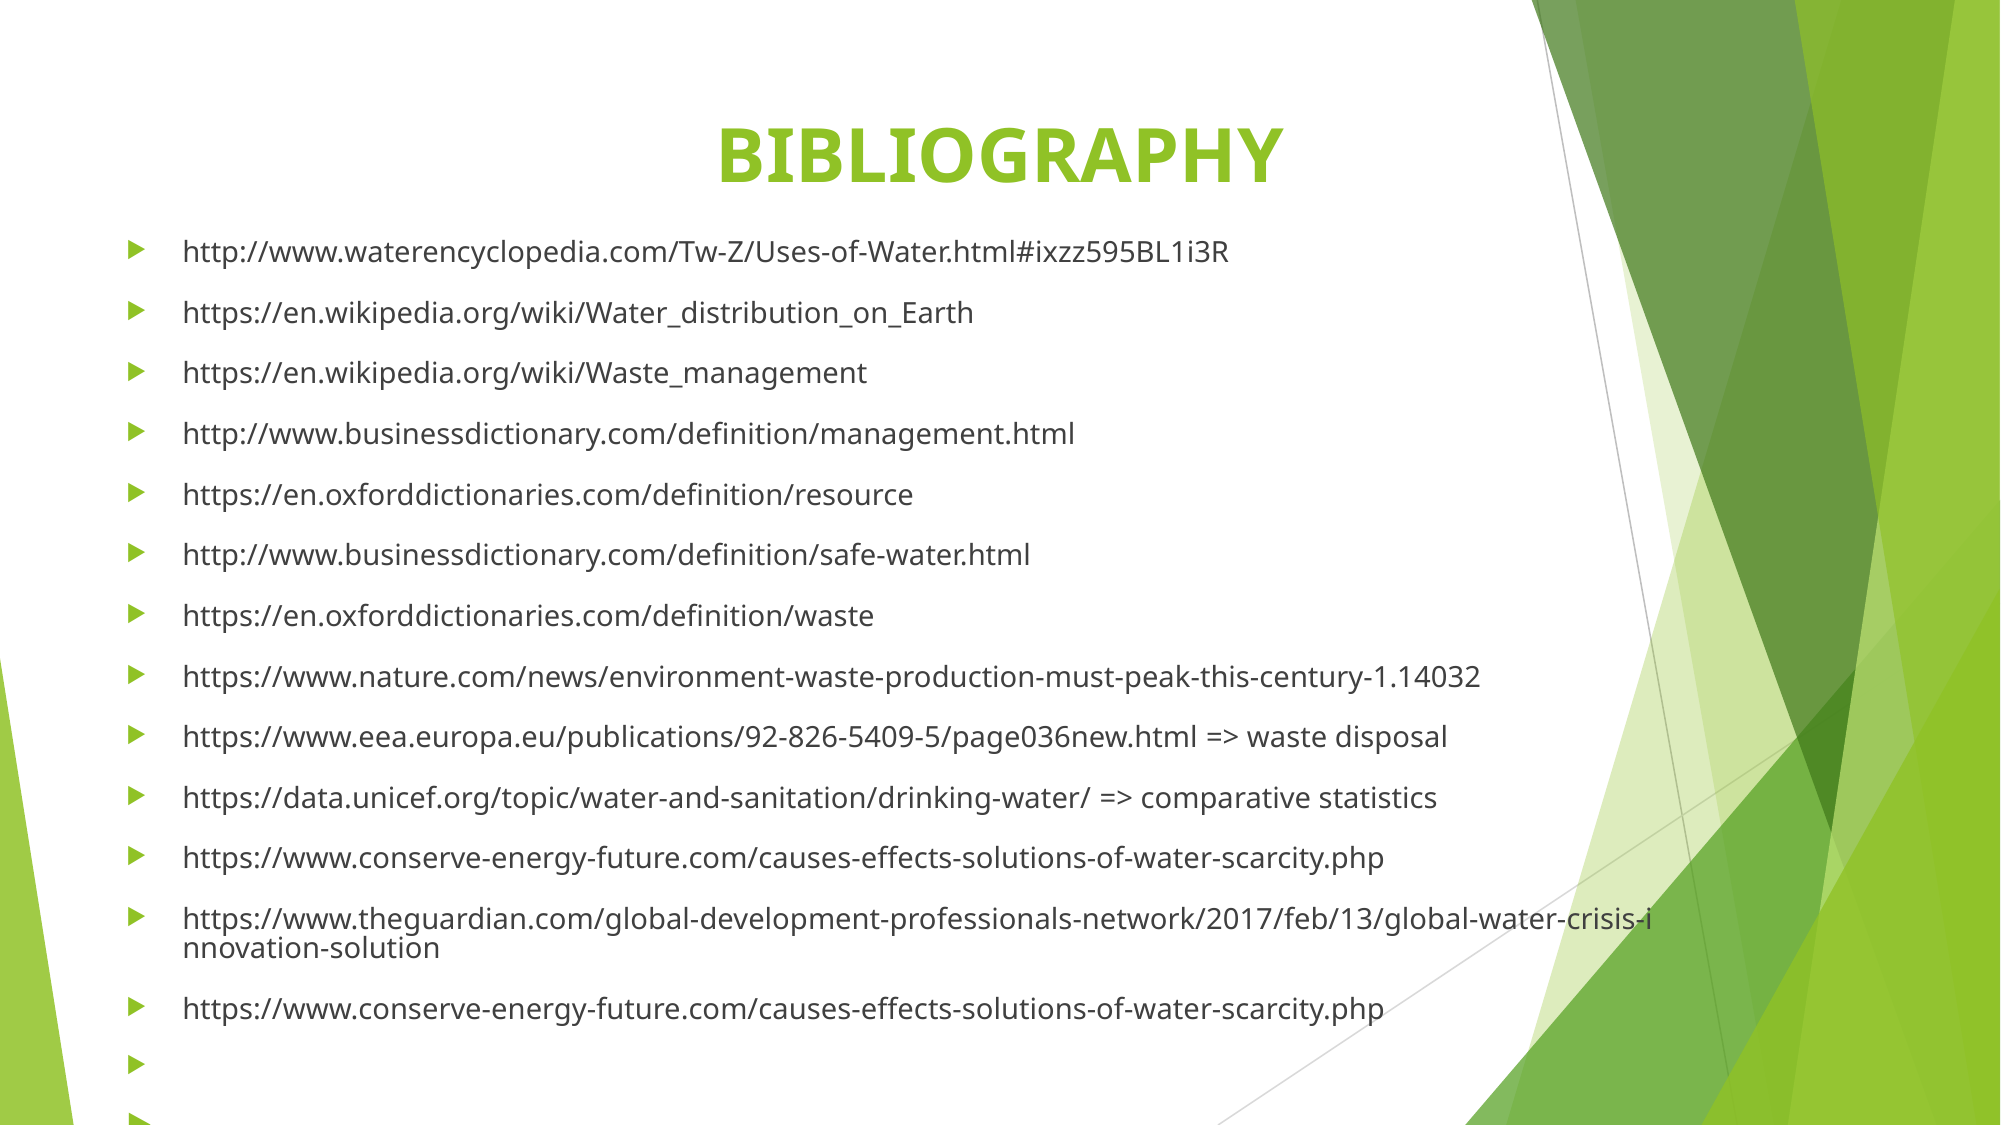

# BIBLIOGRAPHY
http://www.waterencyclopedia.com/Tw-Z/Uses-of-Water.html#ixzz595BL1i3R
https://en.wikipedia.org/wiki/Water_distribution_on_Earth
https://en.wikipedia.org/wiki/Waste_management
http://www.businessdictionary.com/definition/management.html
https://en.oxforddictionaries.com/definition/resource
http://www.businessdictionary.com/definition/safe-water.html
https://en.oxforddictionaries.com/definition/waste
https://www.nature.com/news/environment-waste-production-must-peak-this-century-1.14032
https://www.eea.europa.eu/publications/92-826-5409-5/page036new.html => waste disposal
https://data.unicef.org/topic/water-and-sanitation/drinking-water/ => comparative statistics
https://www.conserve-energy-future.com/causes-effects-solutions-of-water-scarcity.php
https://www.theguardian.com/global-development-professionals-network/2017/feb/13/global-water-crisis-innovation-solution
https://www.conserve-energy-future.com/causes-effects-solutions-of-water-scarcity.php